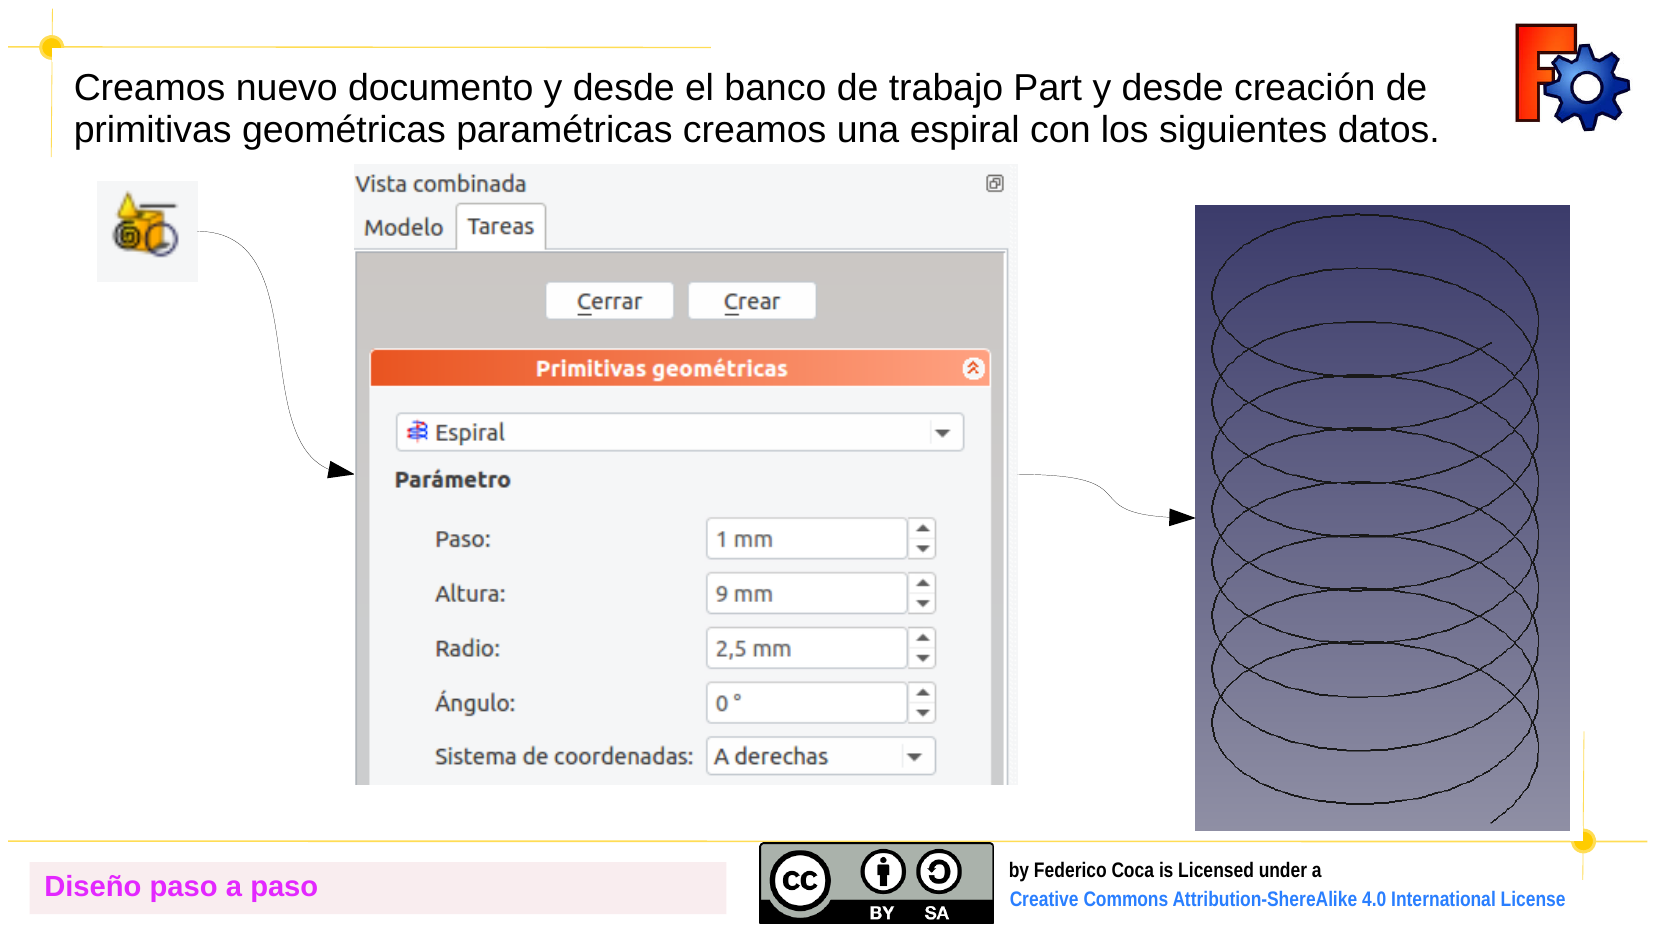

Creamos nuevo documento y desde el banco de trabajo Part y desde creación de primitivas geométricas paramétricas creamos una espiral con los siguientes datos.
Diseño paso a paso